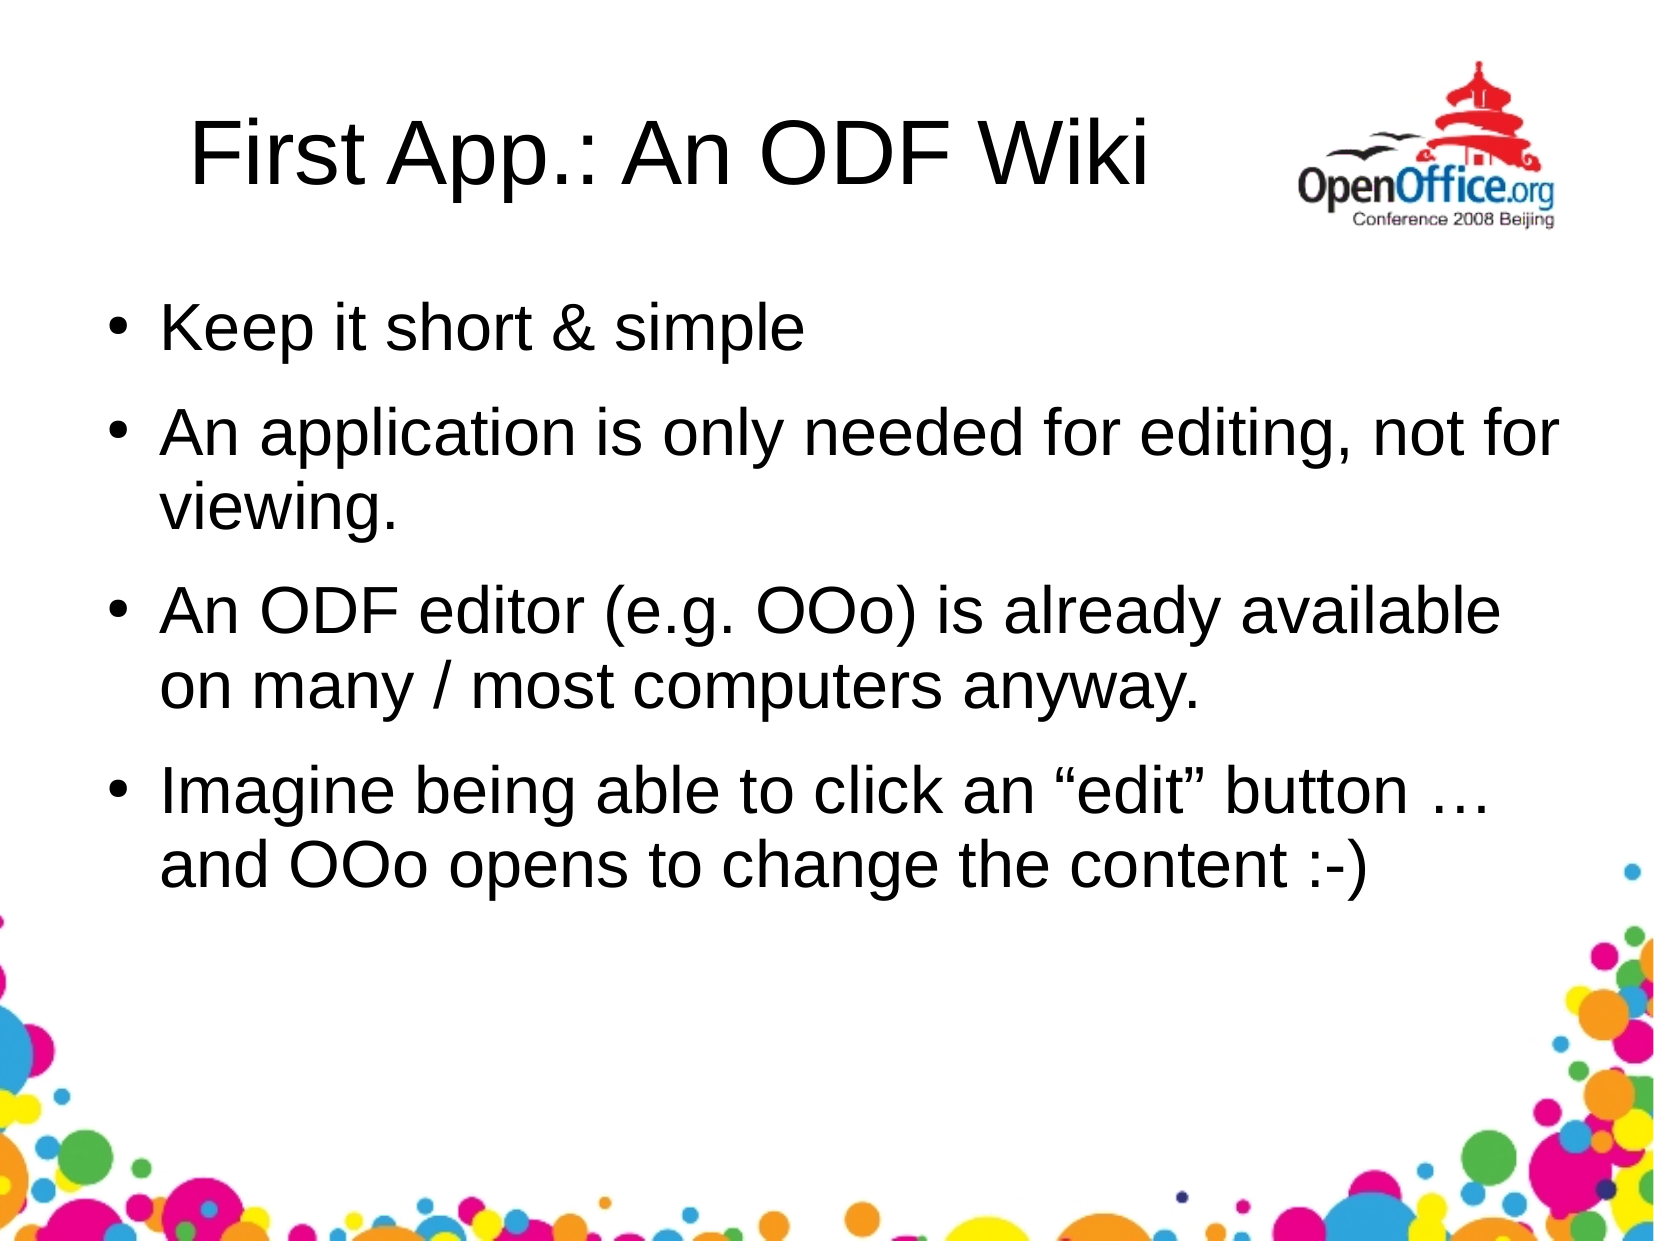

# First App.: An ODF Wiki
Keep it short & simple
An application is only needed for editing, not for viewing.
An ODF editor (e.g. OOo) is already available on many / most computers anyway.
Imagine being able to click an “edit” button … and OOo opens to change the content :-)